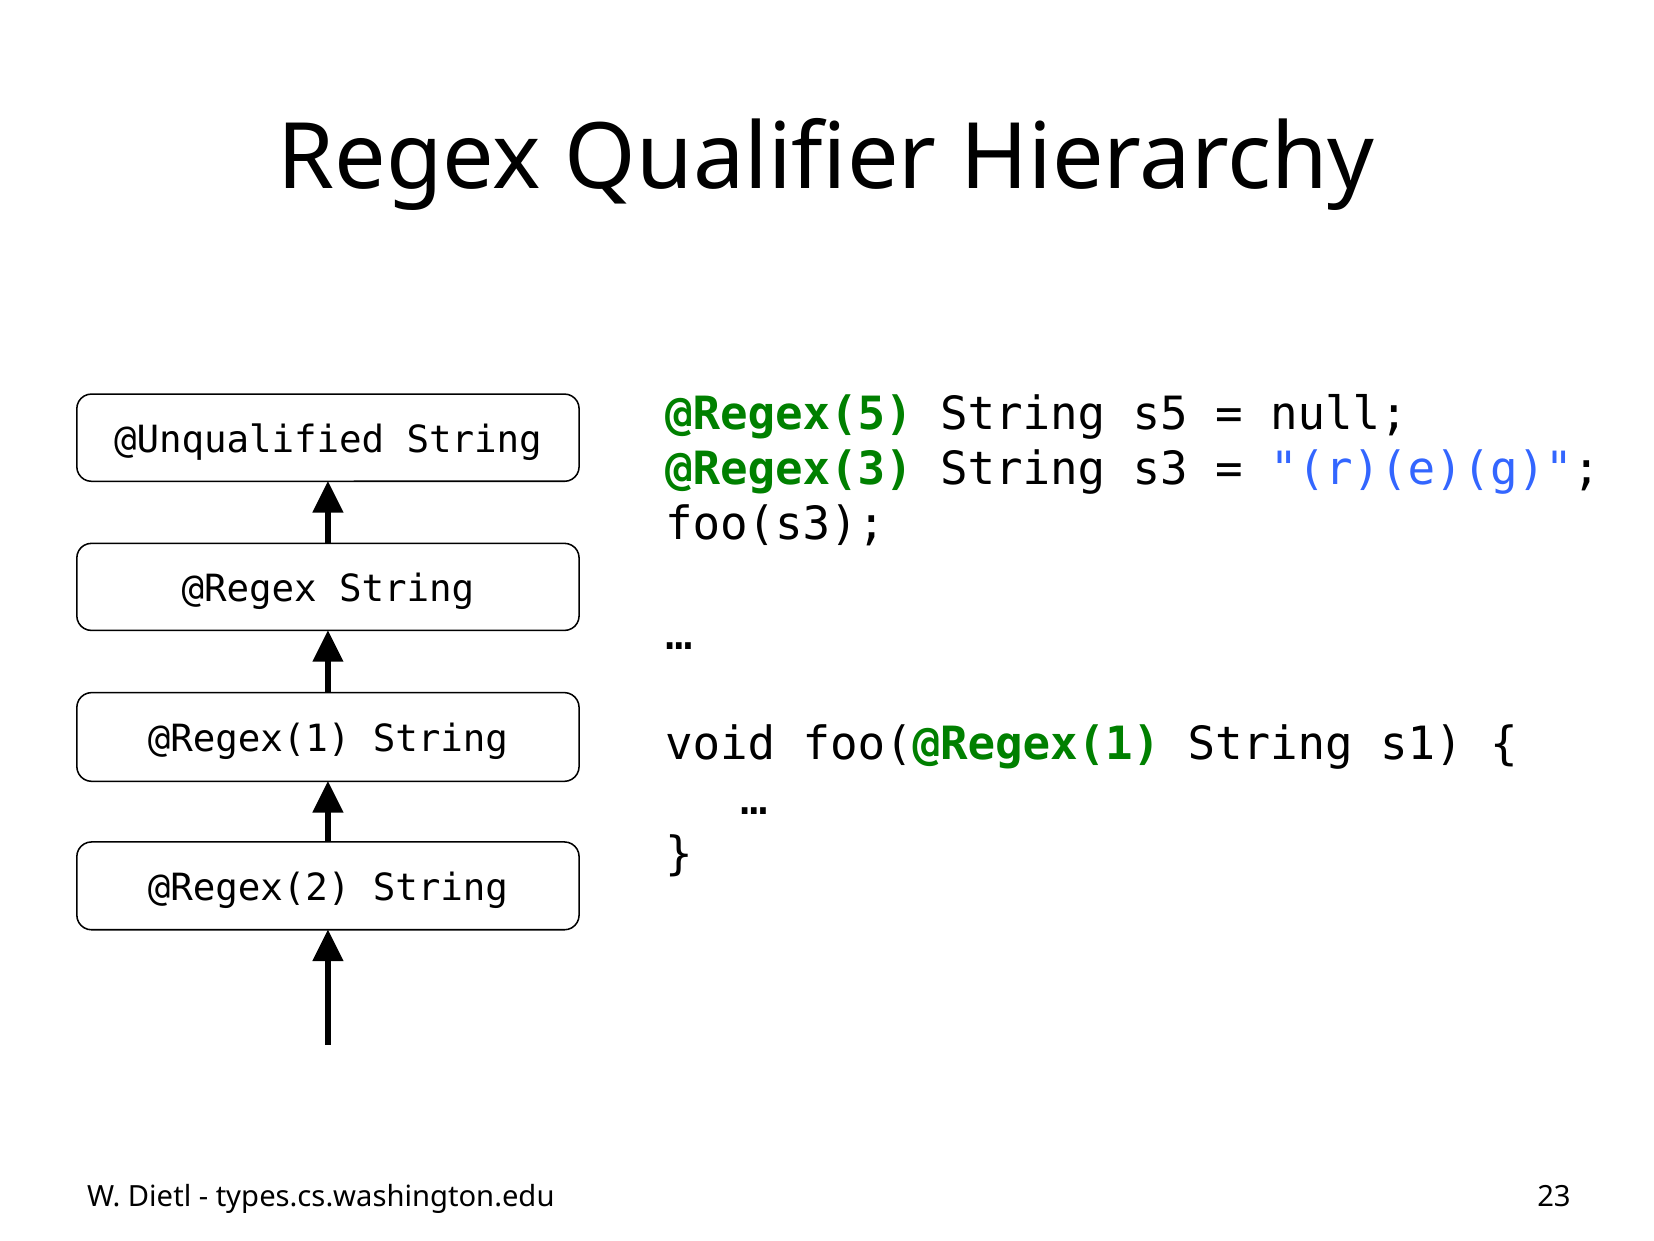

# Regex Qualifier Hierarchy
@Regex(5) String s5 = null;
@Regex(3) String s3 = "(r)(e)(g)";
foo(s3);
…
void foo(@Regex(1) String s1) {
	…
}
@Unqualified String
@Regex String
@Regex(1) String
@Regex(2) String
W. Dietl - types.cs.washington.edu
23